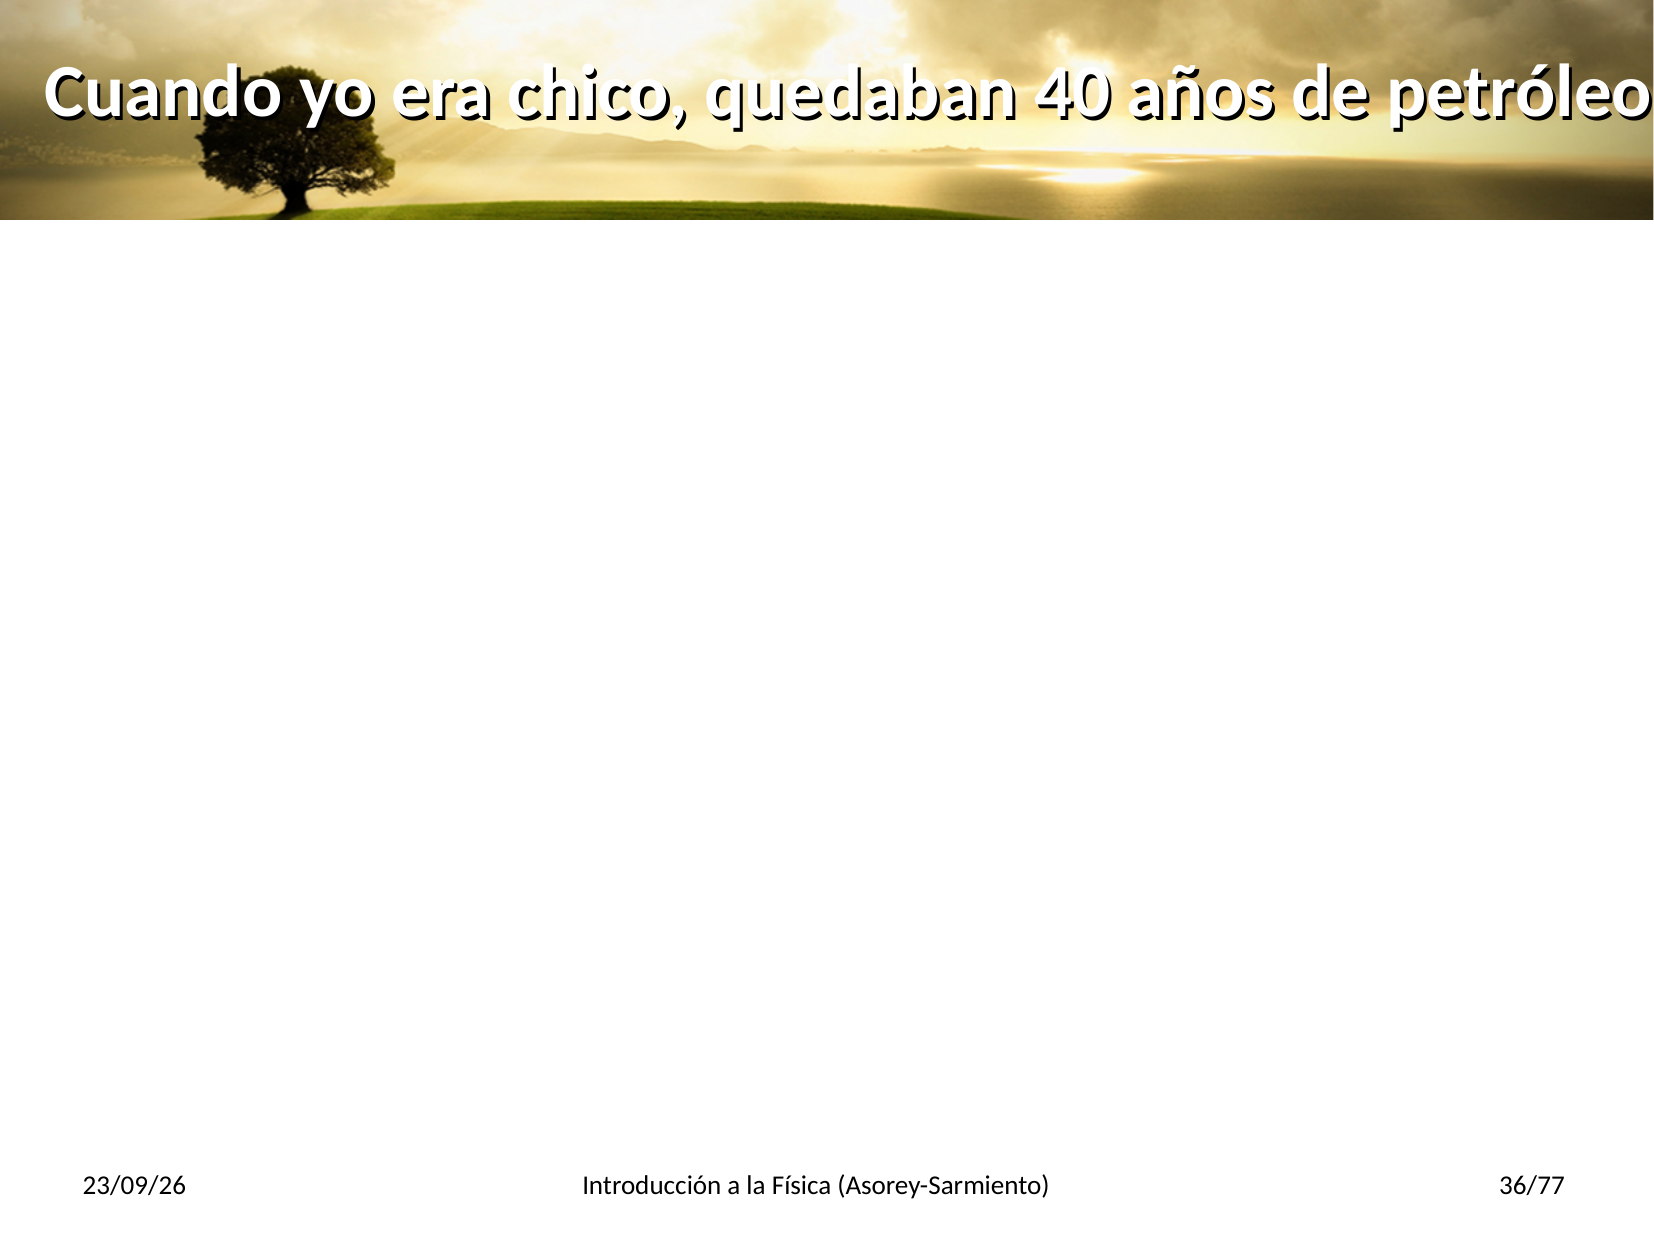

# Cuando yo era chico, quedaban 40 años de petróleo
Introducción a la Física (Asorey-Sarmiento)
36